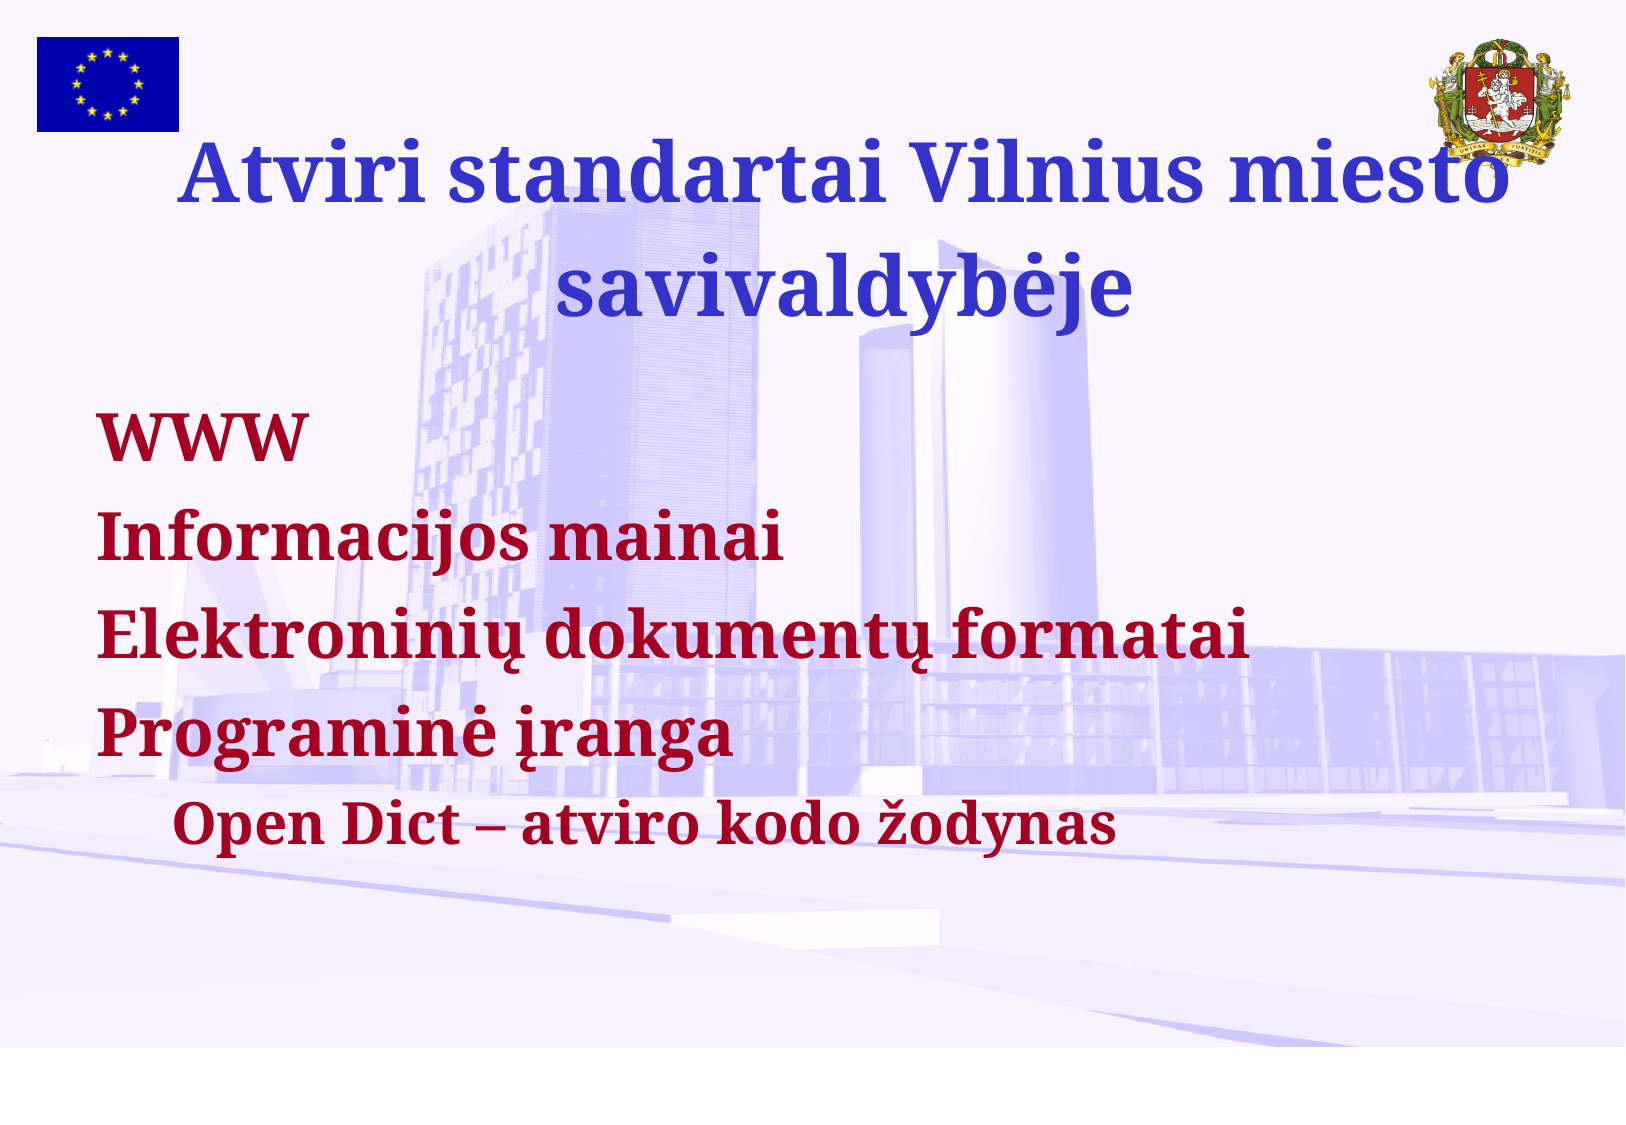

Atviri standartai Vilnius miesto savivaldybėje
# WWW
Informacijos mainai
Elektroninių dokumentų formatai
Programinė įranga
Open Dict – atviro kodo žodynas